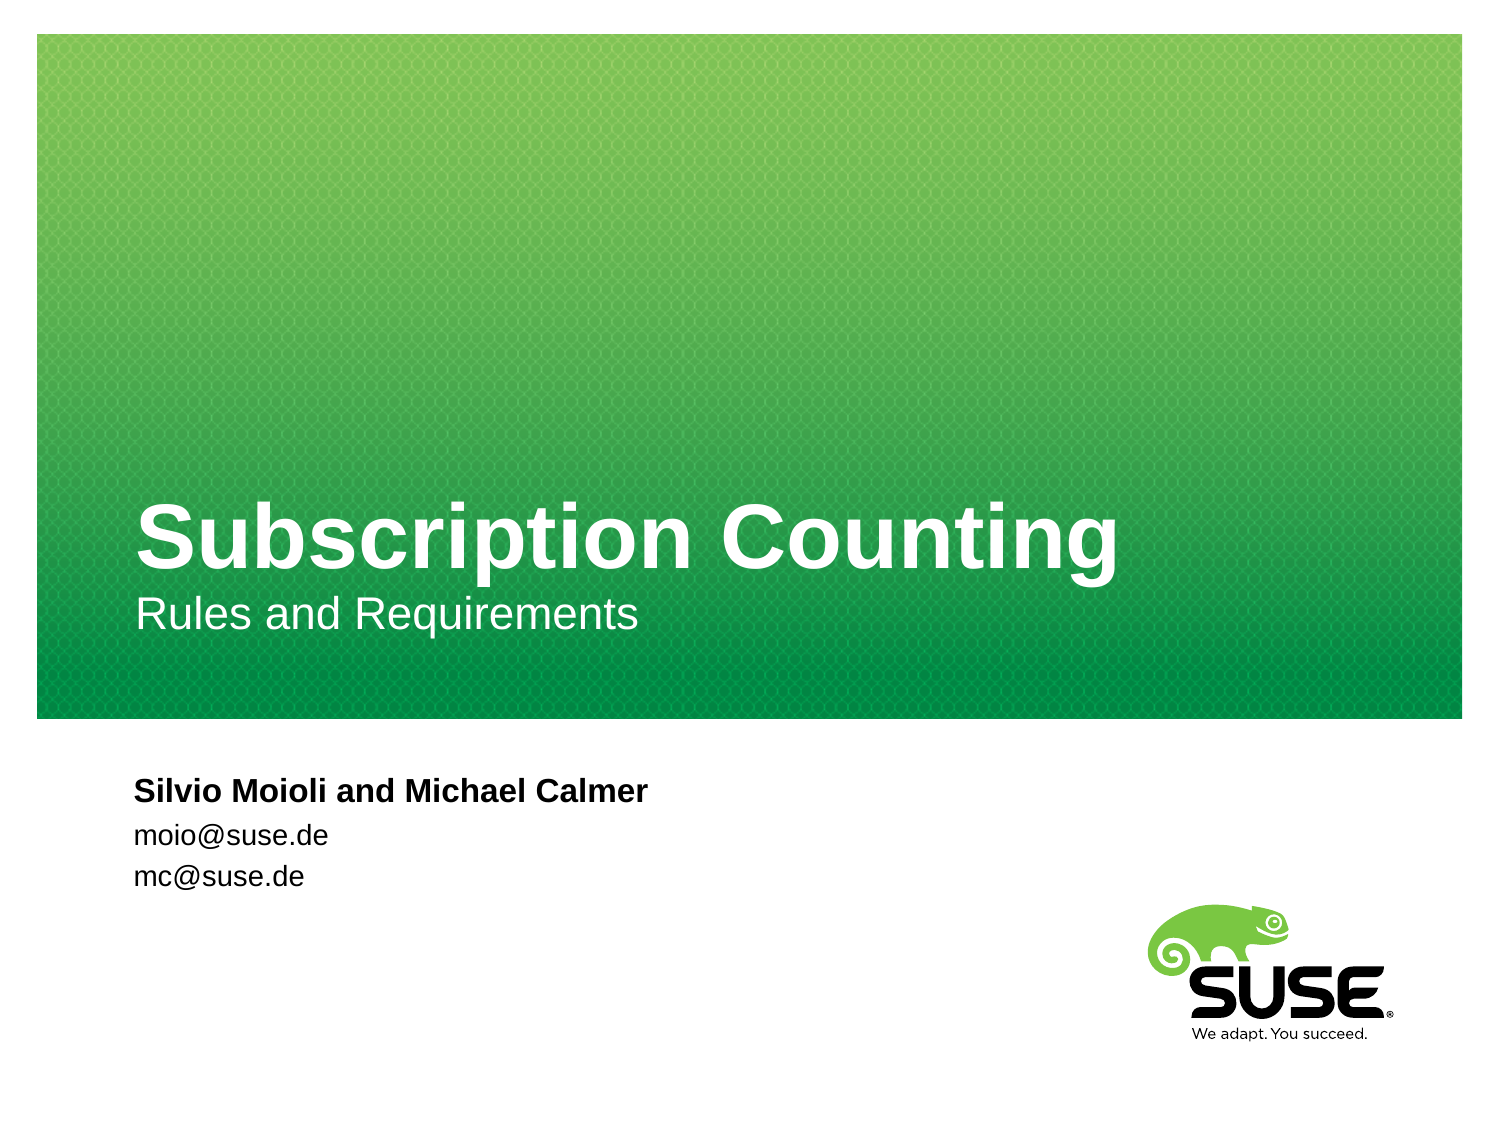

# Subscription Counting Rules and Requirements
Silvio Moioli and Michael Calmer
moio@suse.de
mc@suse.de